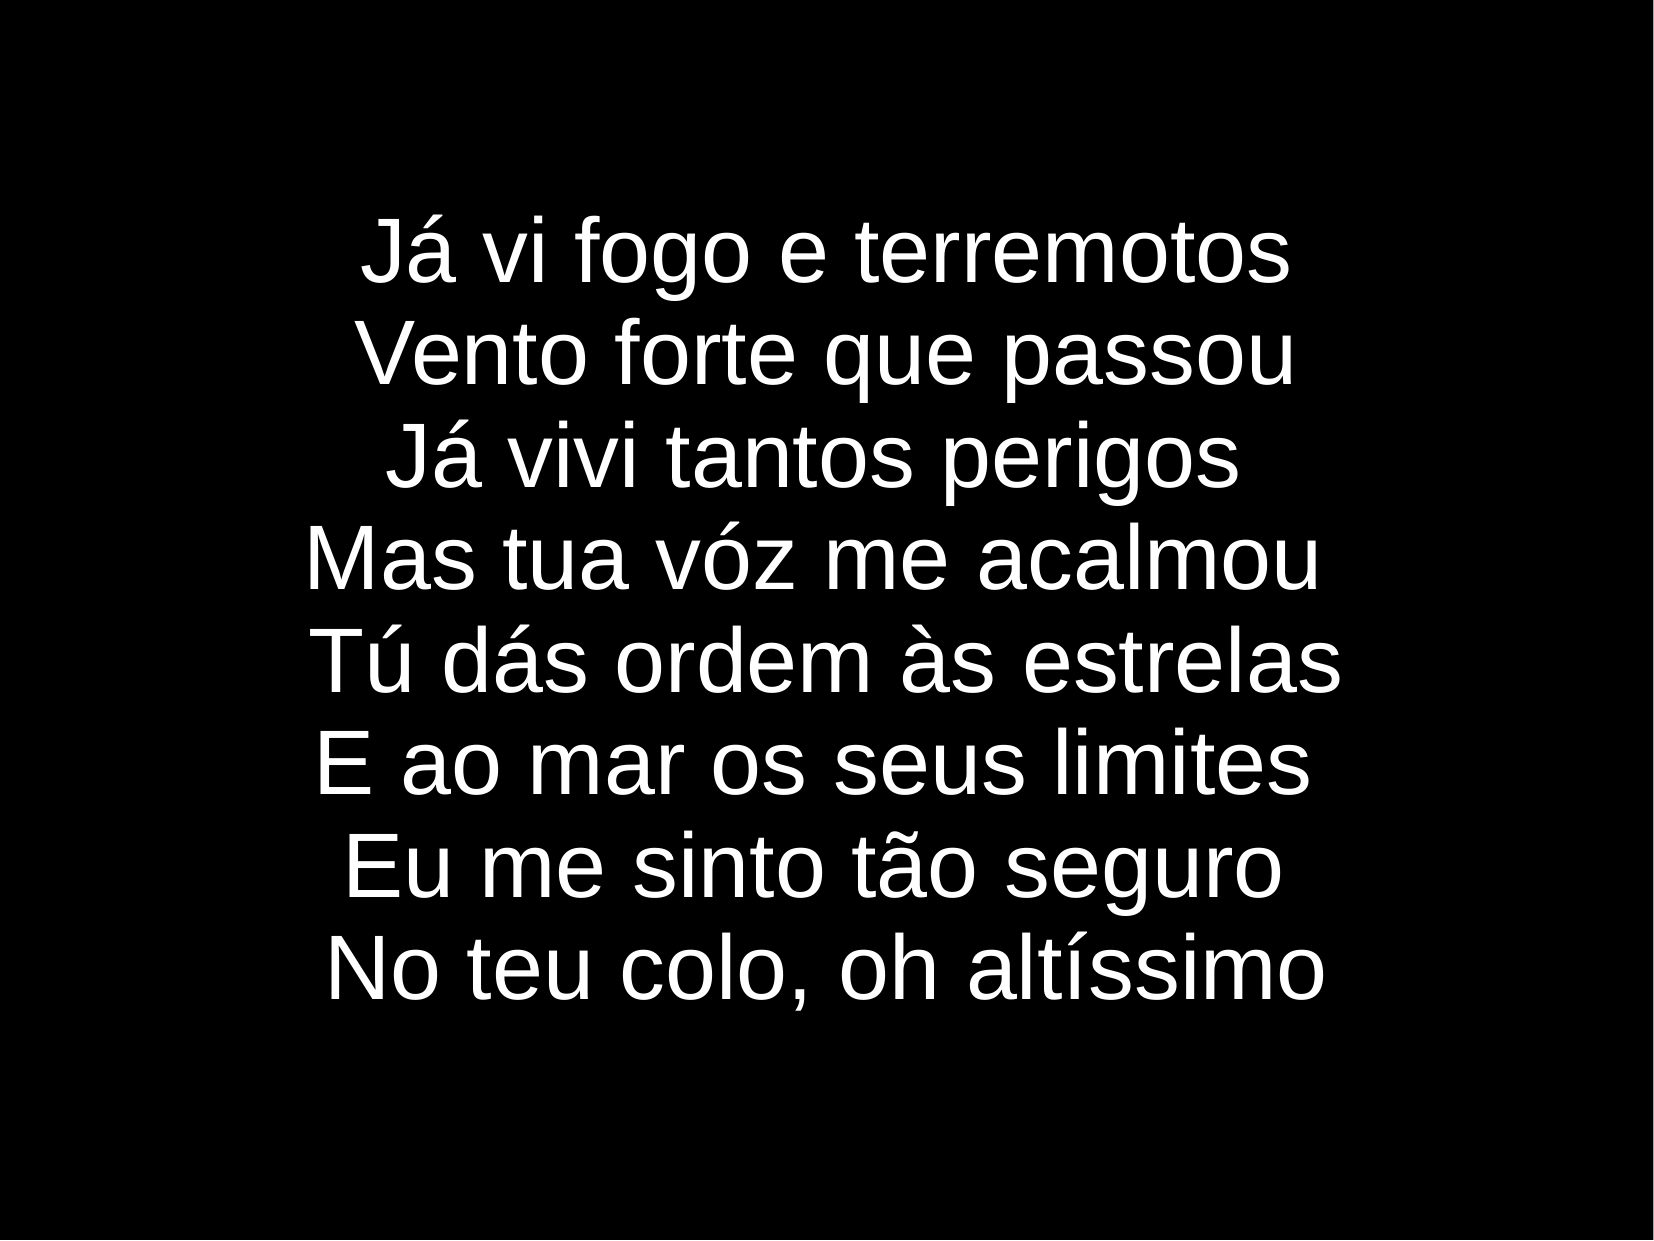

# Já vi fogo e terremotos
Vento forte que passou
Já vivi tantos perigos
Mas tua vóz me acalmou
Tú dás ordem às estrelas
E ao mar os seus limites
Eu me sinto tão seguro
No teu colo, oh altíssimo